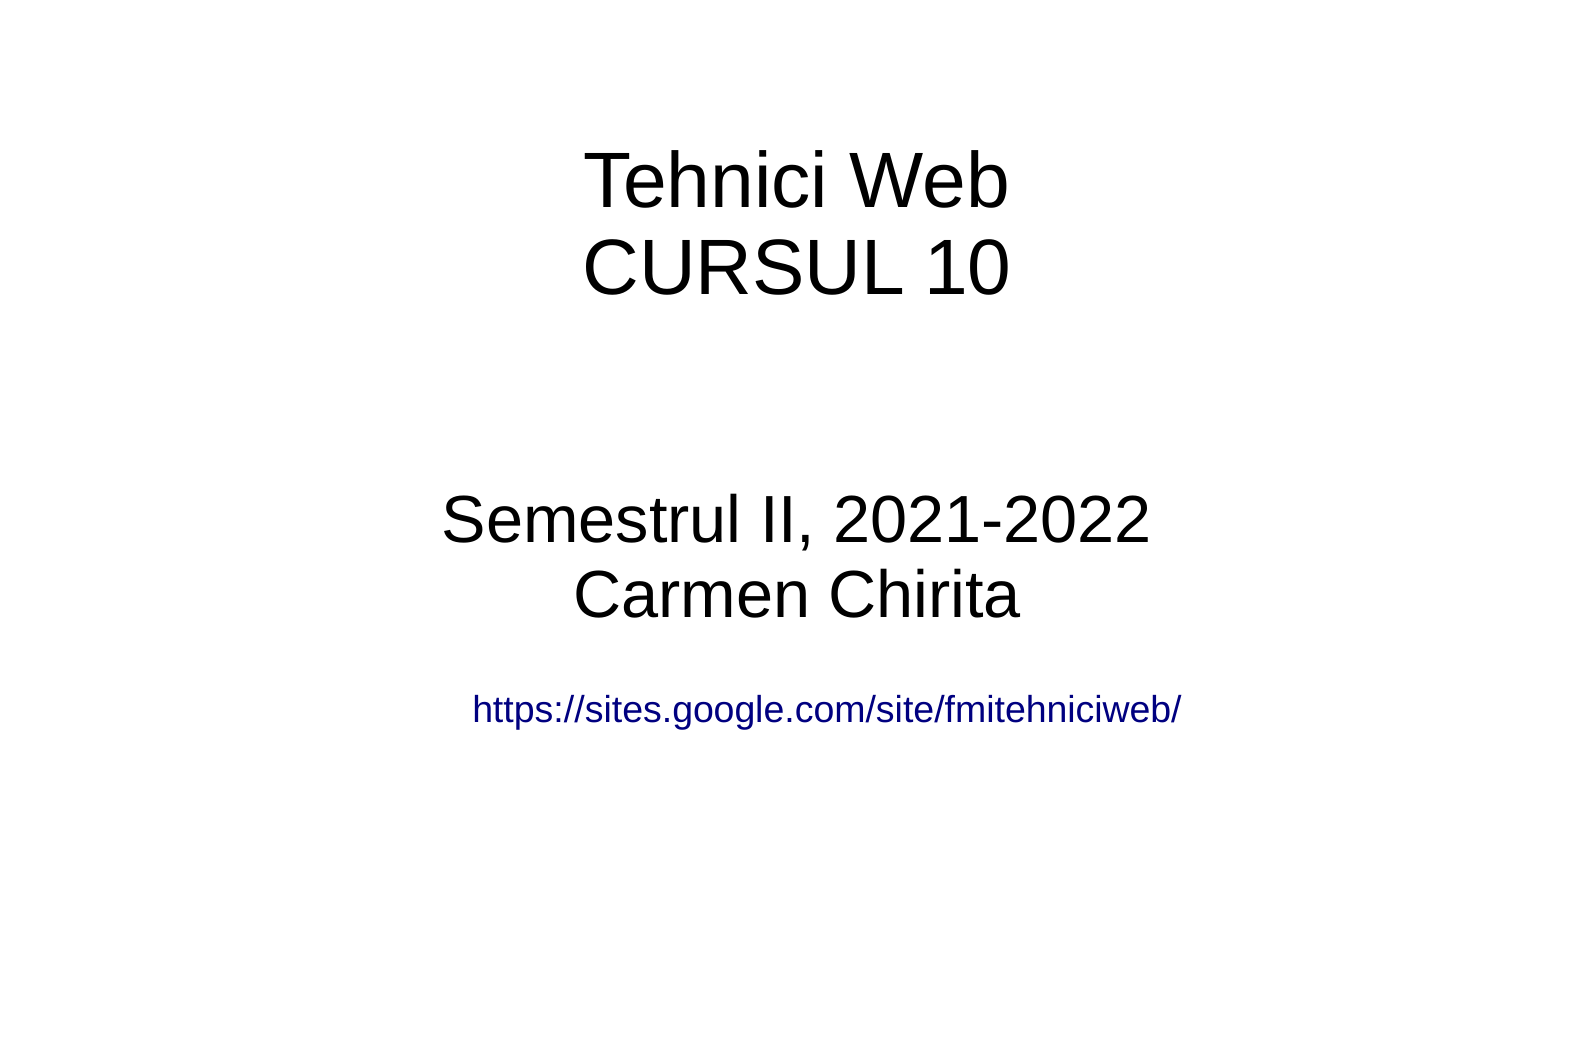

# Tehnici Web CURSUL 10
Semestrul II, 2021-2022
Carmen Chirita
https://sites.google.com/site/fmitehniciweb/